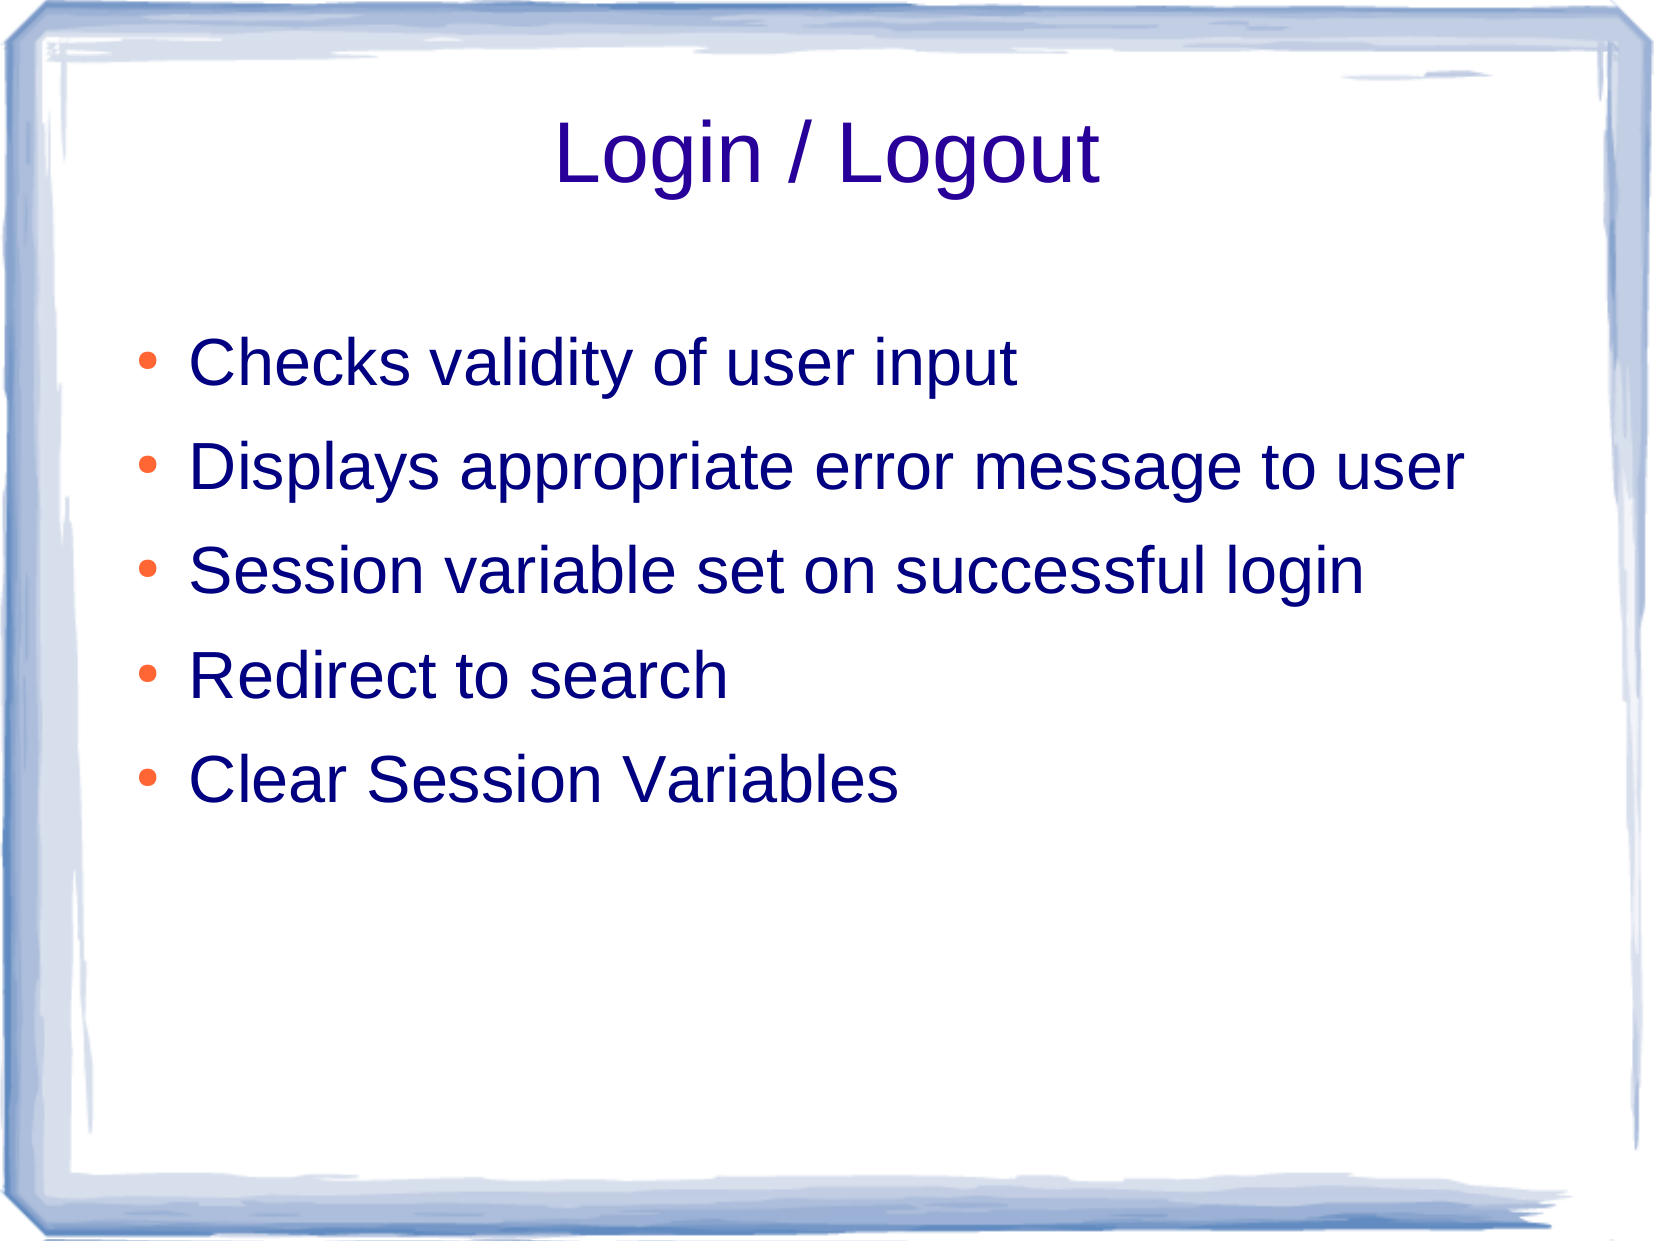

# Login / Logout
Checks validity of user input
Displays appropriate error message to user
Session variable set on successful login
Redirect to search
Clear Session Variables